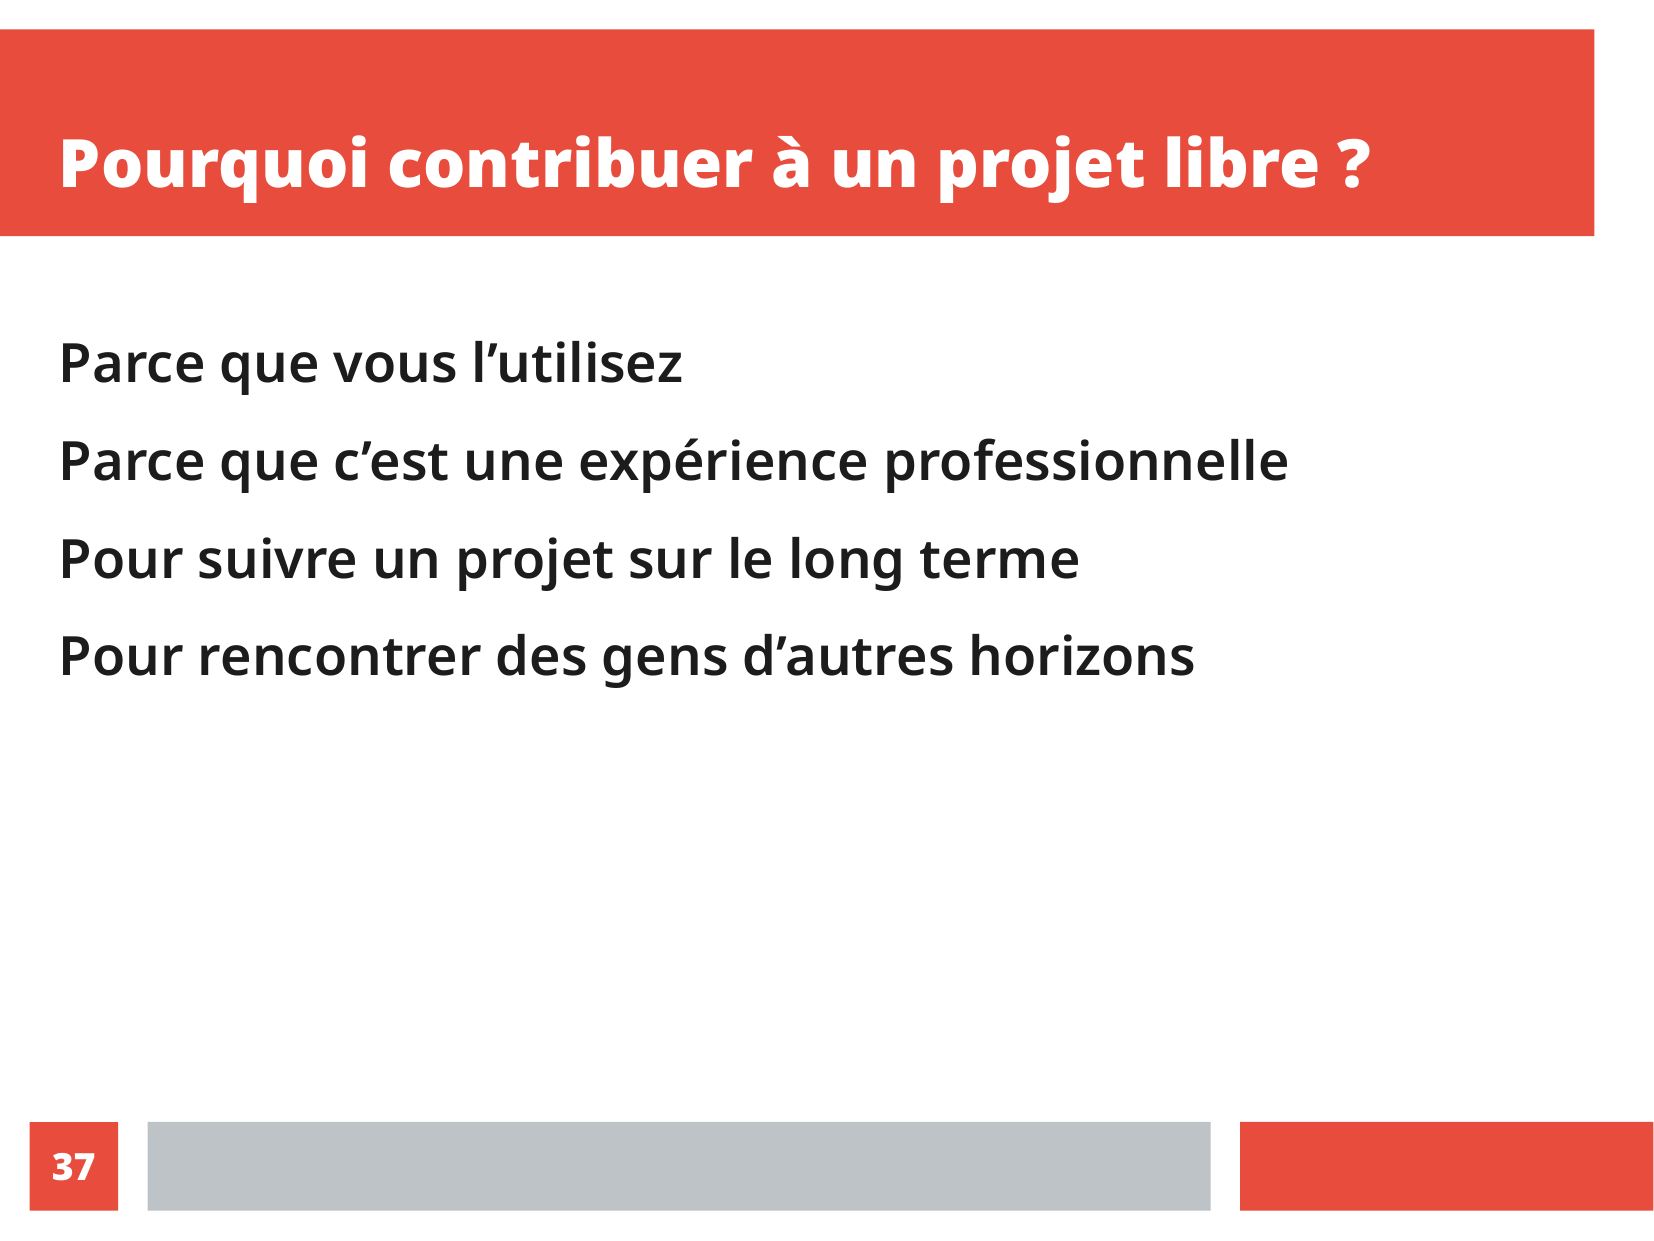

# Pourquoi contribuer à un projet libre ?
Parce que vous l’utilisez
Parce que c’est une expérience professionnelle
Pour suivre un projet sur le long terme
Pour rencontrer des gens d’autres horizons
37